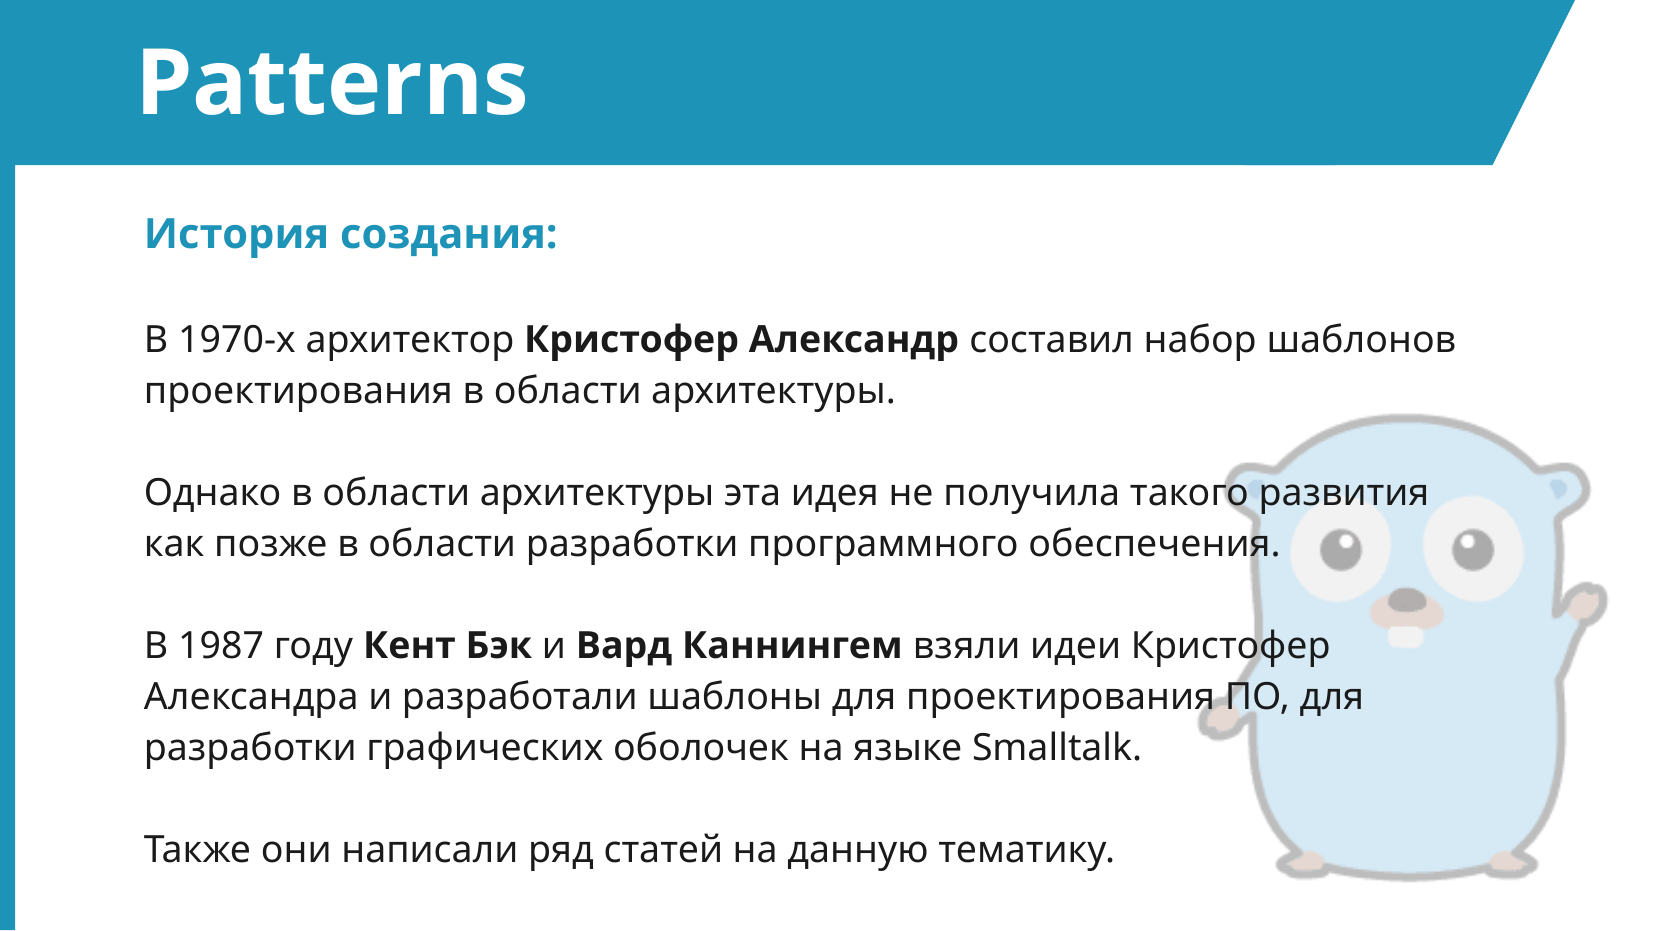

# Patterns
История создания:
В 1970-х архитектор Кристофер Александр составил набор шаблонов проектирования в области архитектуры.
Однако в области архитектуры эта идея не получила такого развития как позже в области разработки программного обеспечения.
В 1987 году Кент Бэк и Вард Каннингем взяли идеи Кристофер Александра и разработали шаблоны для проектирования ПО, для разработки графических оболочек на языке Smalltalk.
Также они написали ряд статей на данную тематику.